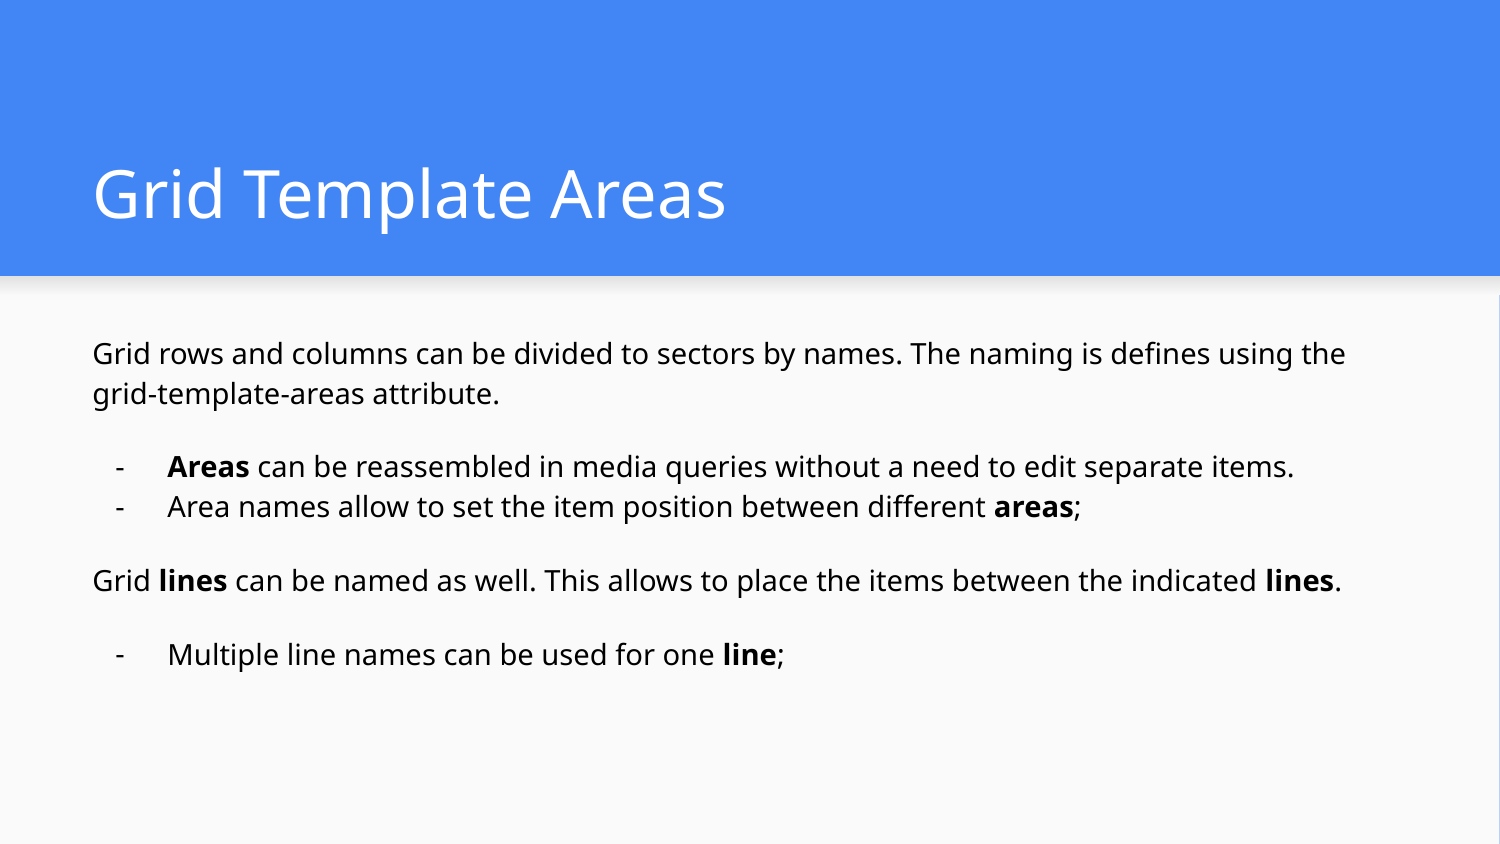

# Grid Template Areas
Grid rows and columns can be divided to sectors by names. The naming is defines using the grid-template-areas attribute.
Areas can be reassembled in media queries without a need to edit separate items.
Area names allow to set the item position between different areas;
Grid lines can be named as well. This allows to place the items between the indicated lines.
Multiple line names can be used for one line;